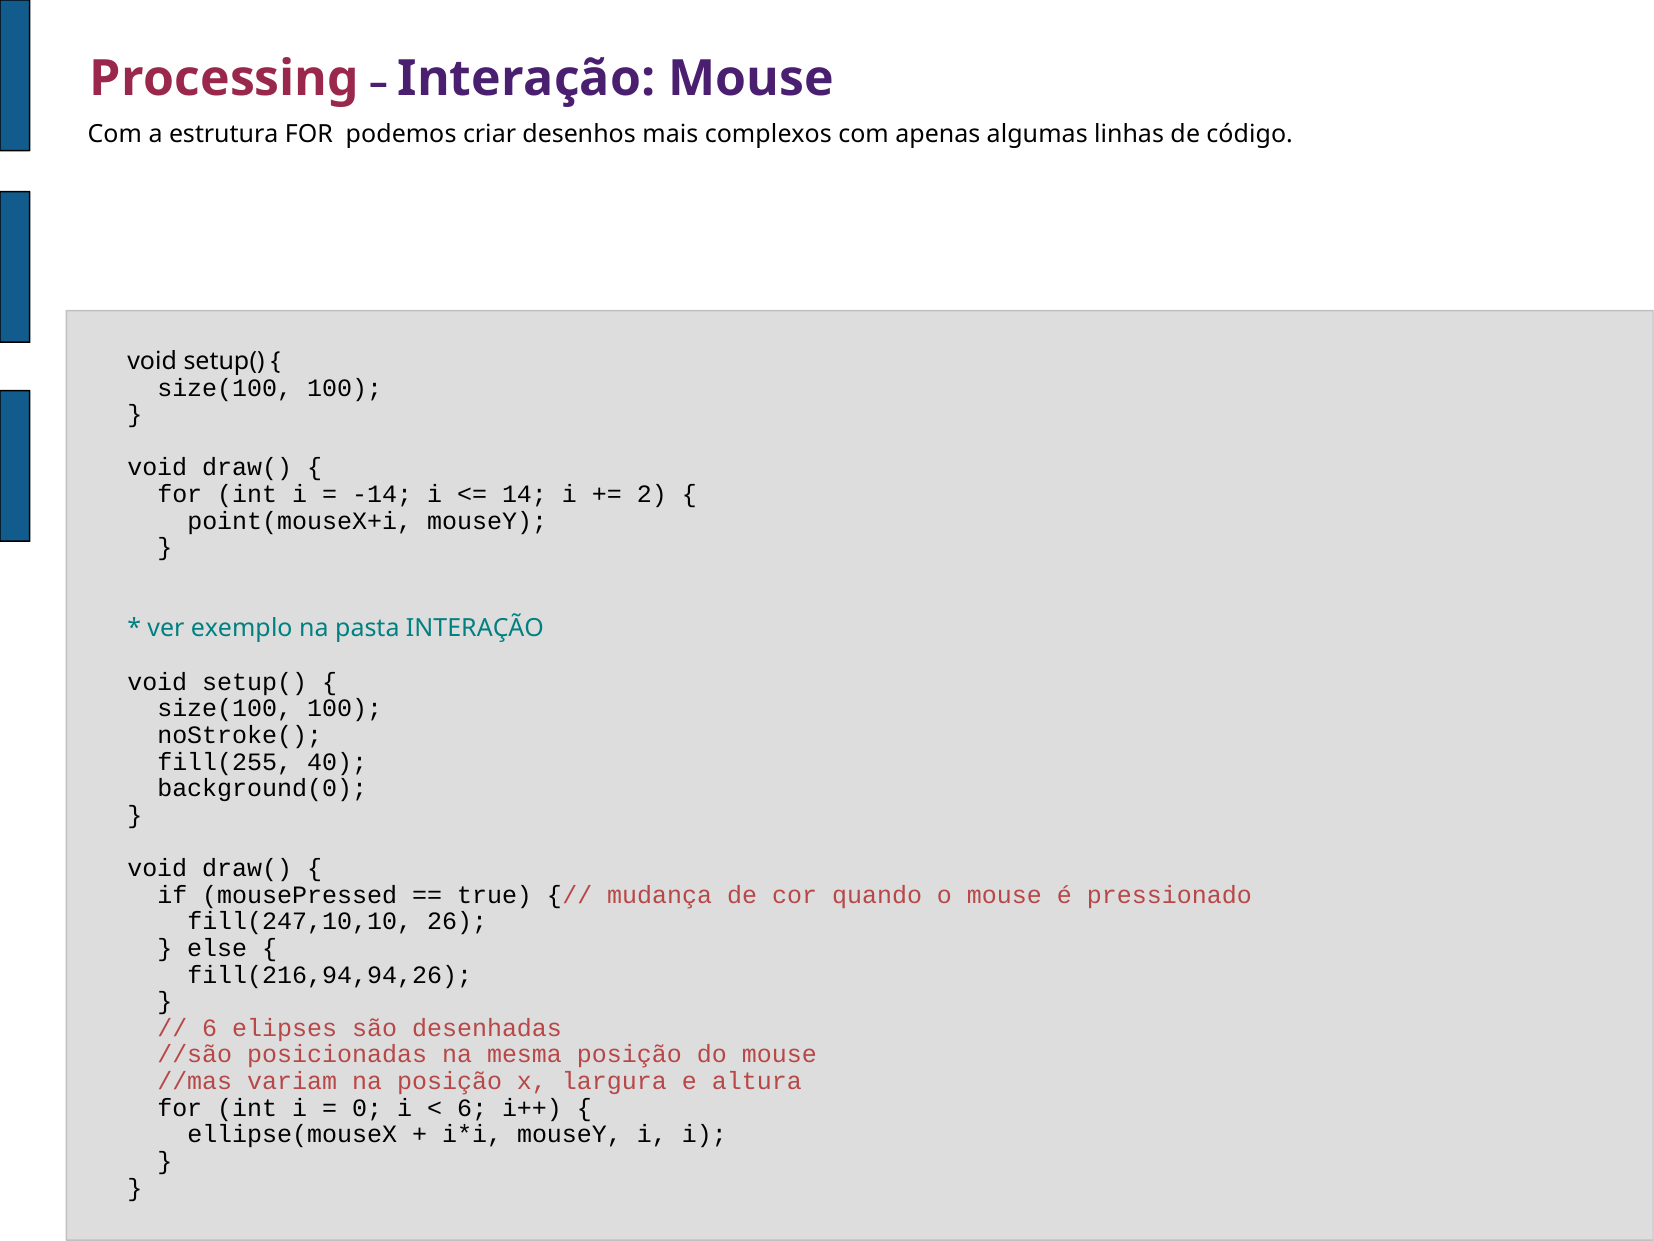

Processing – Interação: Mouse
Com a estrutura FOR podemos criar desenhos mais complexos com apenas algumas linhas de código.
void setup() {
 size(100, 100);
}
void draw() {
 for (int i = -14; i <= 14; i += 2) {
 point(mouseX+i, mouseY);
 }
* ver exemplo na pasta INTERAÇÃO
void setup() {
 size(100, 100);
 noStroke();
 fill(255, 40);
 background(0);
}
void draw() {
 if (mousePressed == true) {// mudança de cor quando o mouse é pressionado
 fill(247,10,10, 26);
 } else {
 fill(216,94,94,26);
 }
 // 6 elipses são desenhadas
 //são posicionadas na mesma posição do mouse
 //mas variam na posição x, largura e altura
 for (int i = 0; i < 6; i++) {
 ellipse(mouseX + i*i, mouseY, i, i);
 }
}